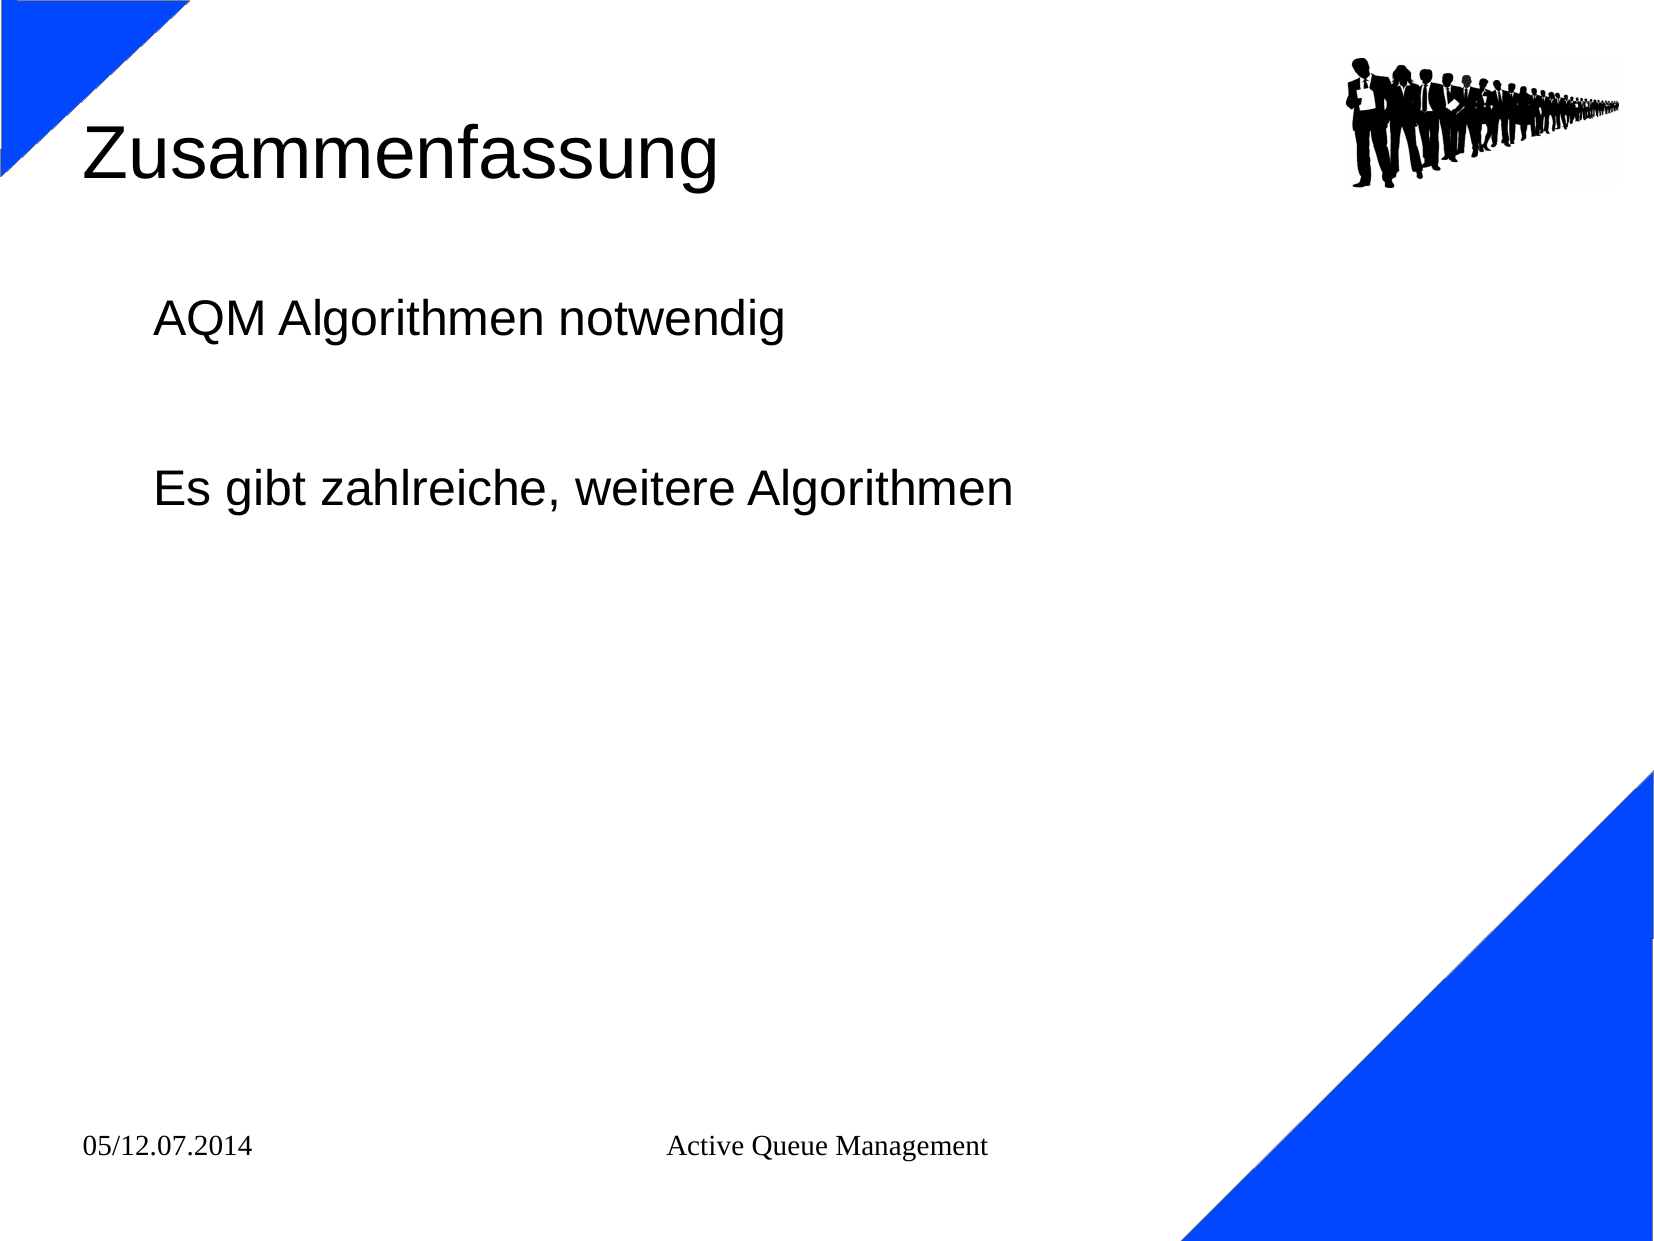

# Zusammenfassung
AQM Algorithmen notwendig
Es gibt zahlreiche, weitere Algorithmen
05/12.07.2014
Active Queue Management
84